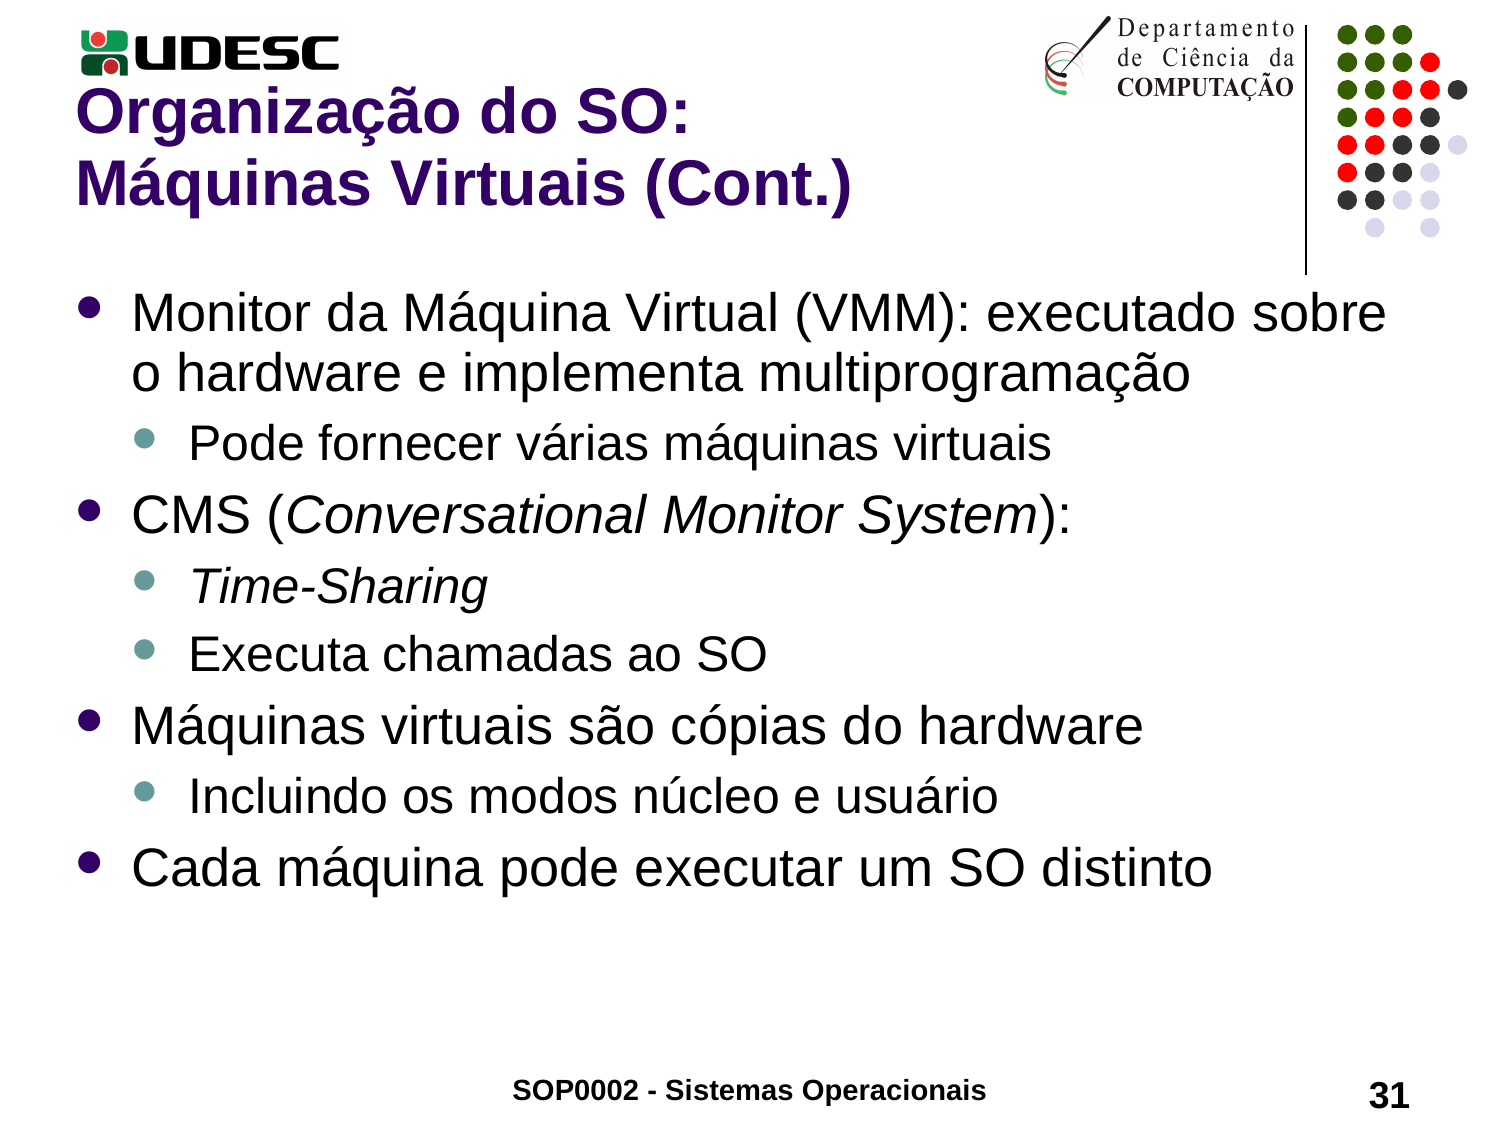

# Organização do SO: Máquinas Virtuais (Cont.)
Monitor da Máquina Virtual (VMM): executado sobre o hardware e implementa multiprogramação
Pode fornecer várias máquinas virtuais
CMS (Conversational Monitor System):
Time-Sharing
Executa chamadas ao SO
Máquinas virtuais são cópias do hardware
Incluindo os modos núcleo e usuário
Cada máquina pode executar um SO distinto
31